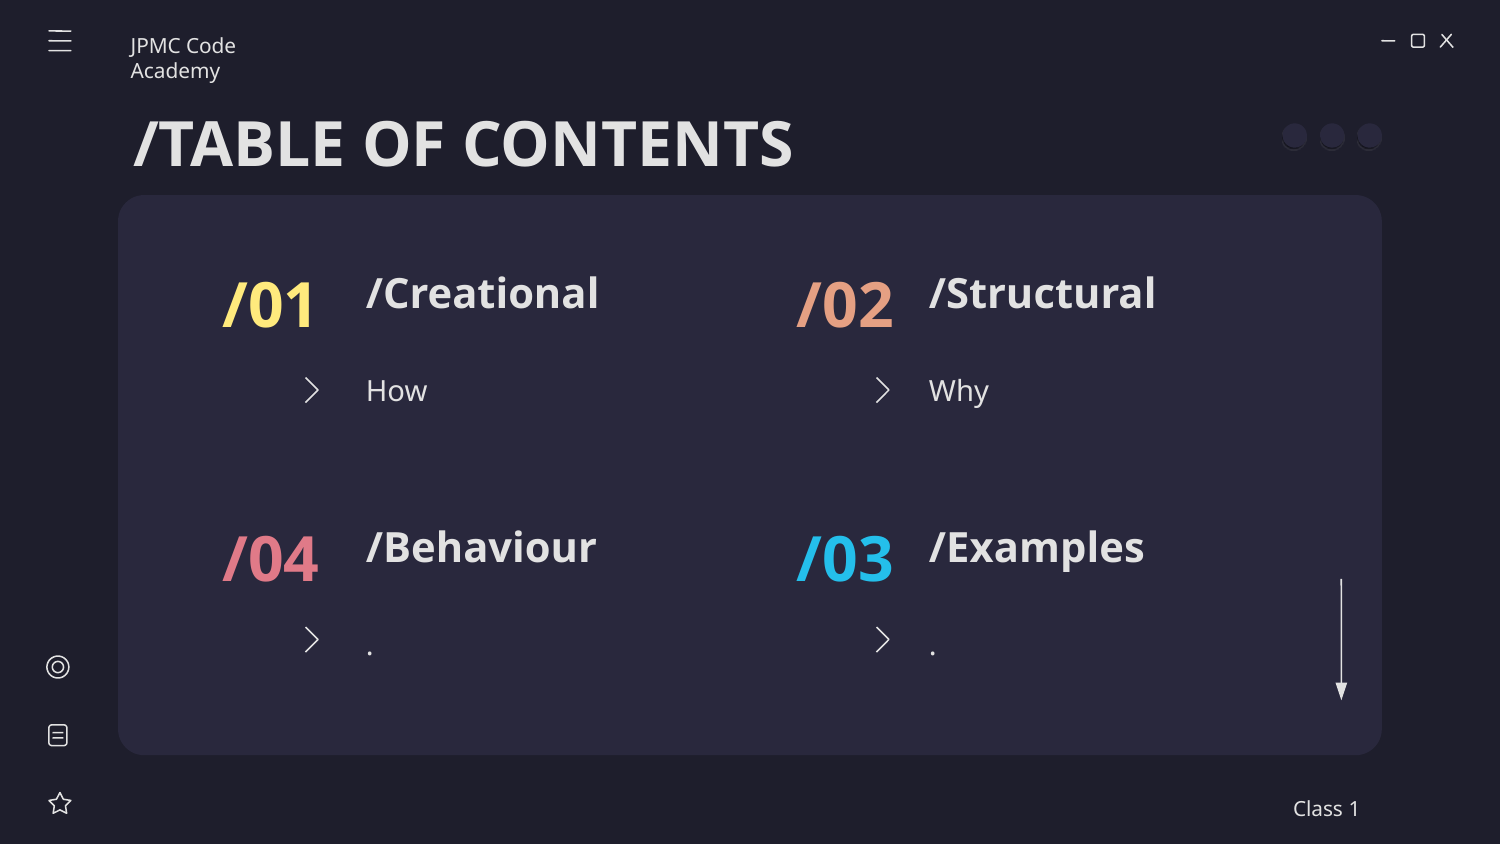

JPMC Code Academy
/TABLE OF CONTENTS
/01
/Creational
/02
/Structural
How
Why
/04
/Behaviour
/03
/Examples
.
.
Class 1